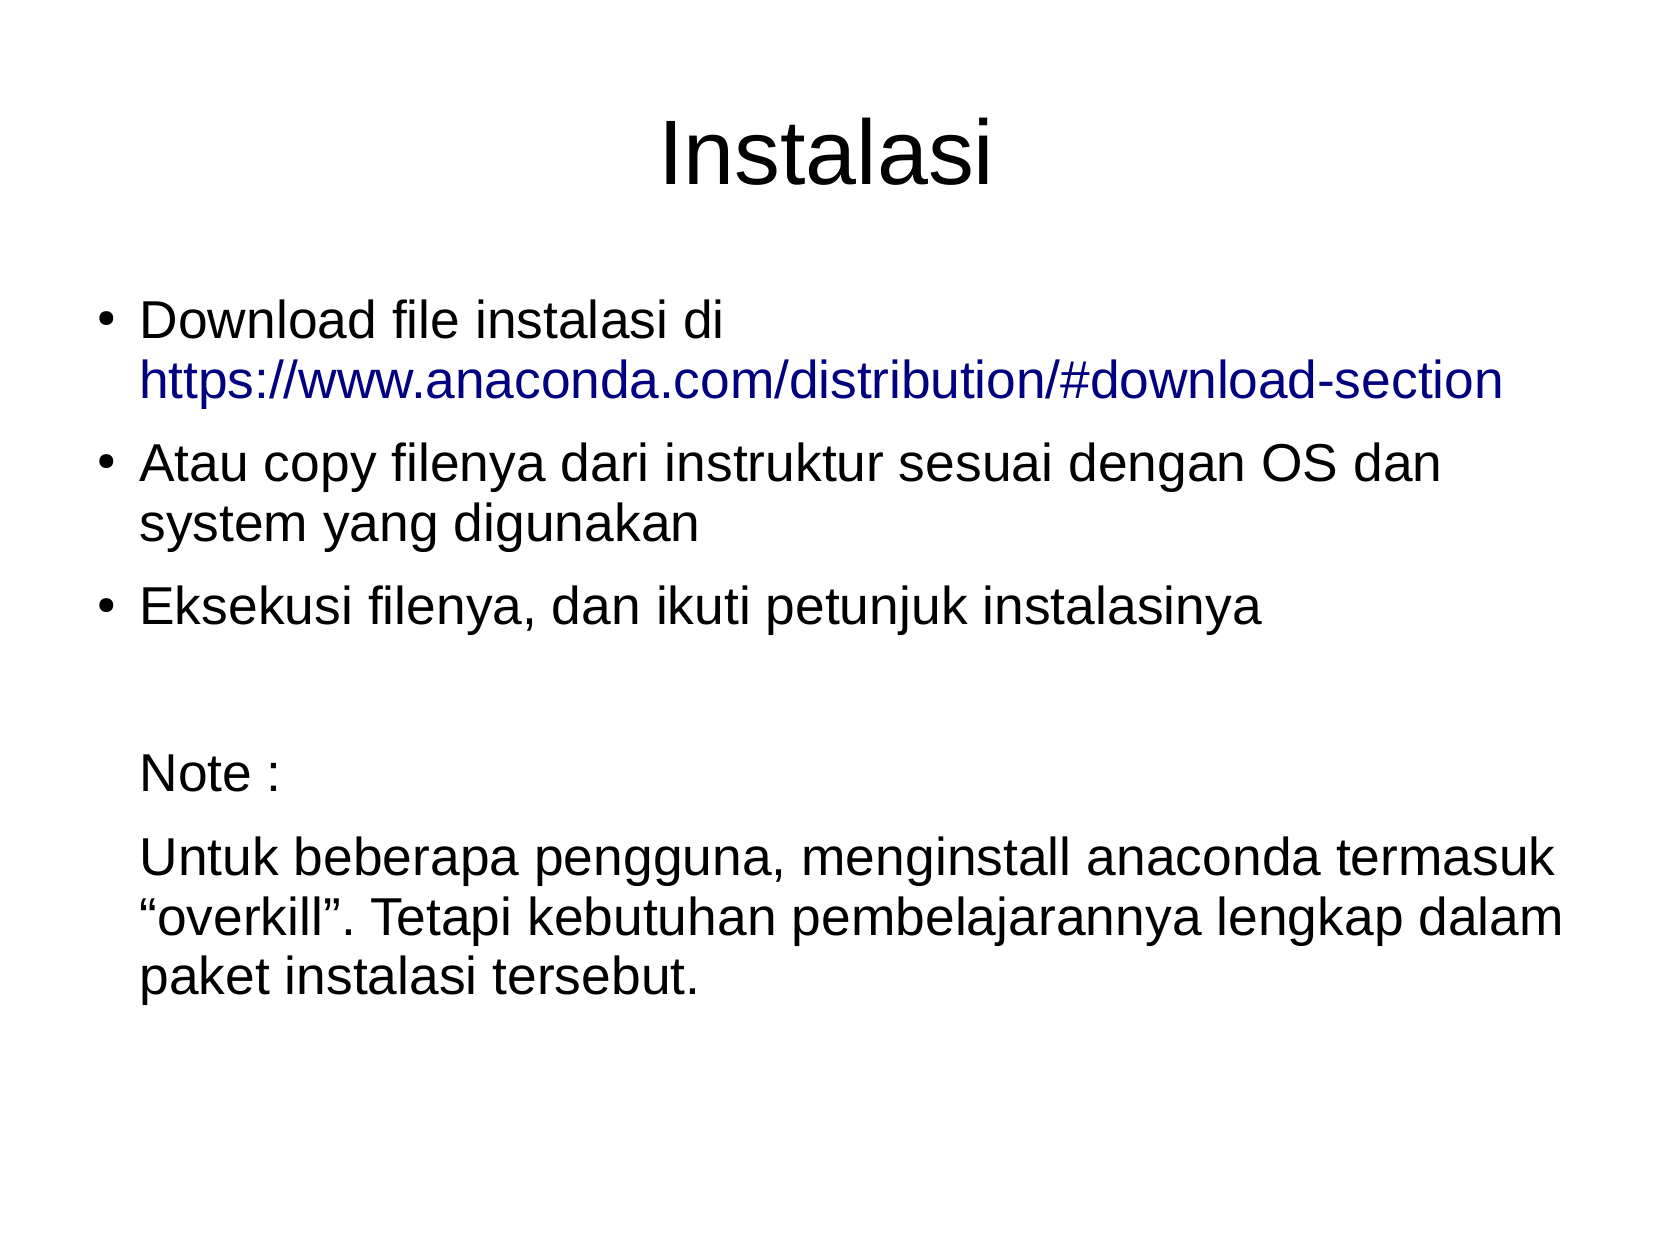

# Instalasi
Download file instalasi di https://www.anaconda.com/distribution/#download-section
Atau copy filenya dari instruktur sesuai dengan OS dan system yang digunakan
Eksekusi filenya, dan ikuti petunjuk instalasinya
Note :
Untuk beberapa pengguna, menginstall anaconda termasuk “overkill”. Tetapi kebutuhan pembelajarannya lengkap dalam paket instalasi tersebut.